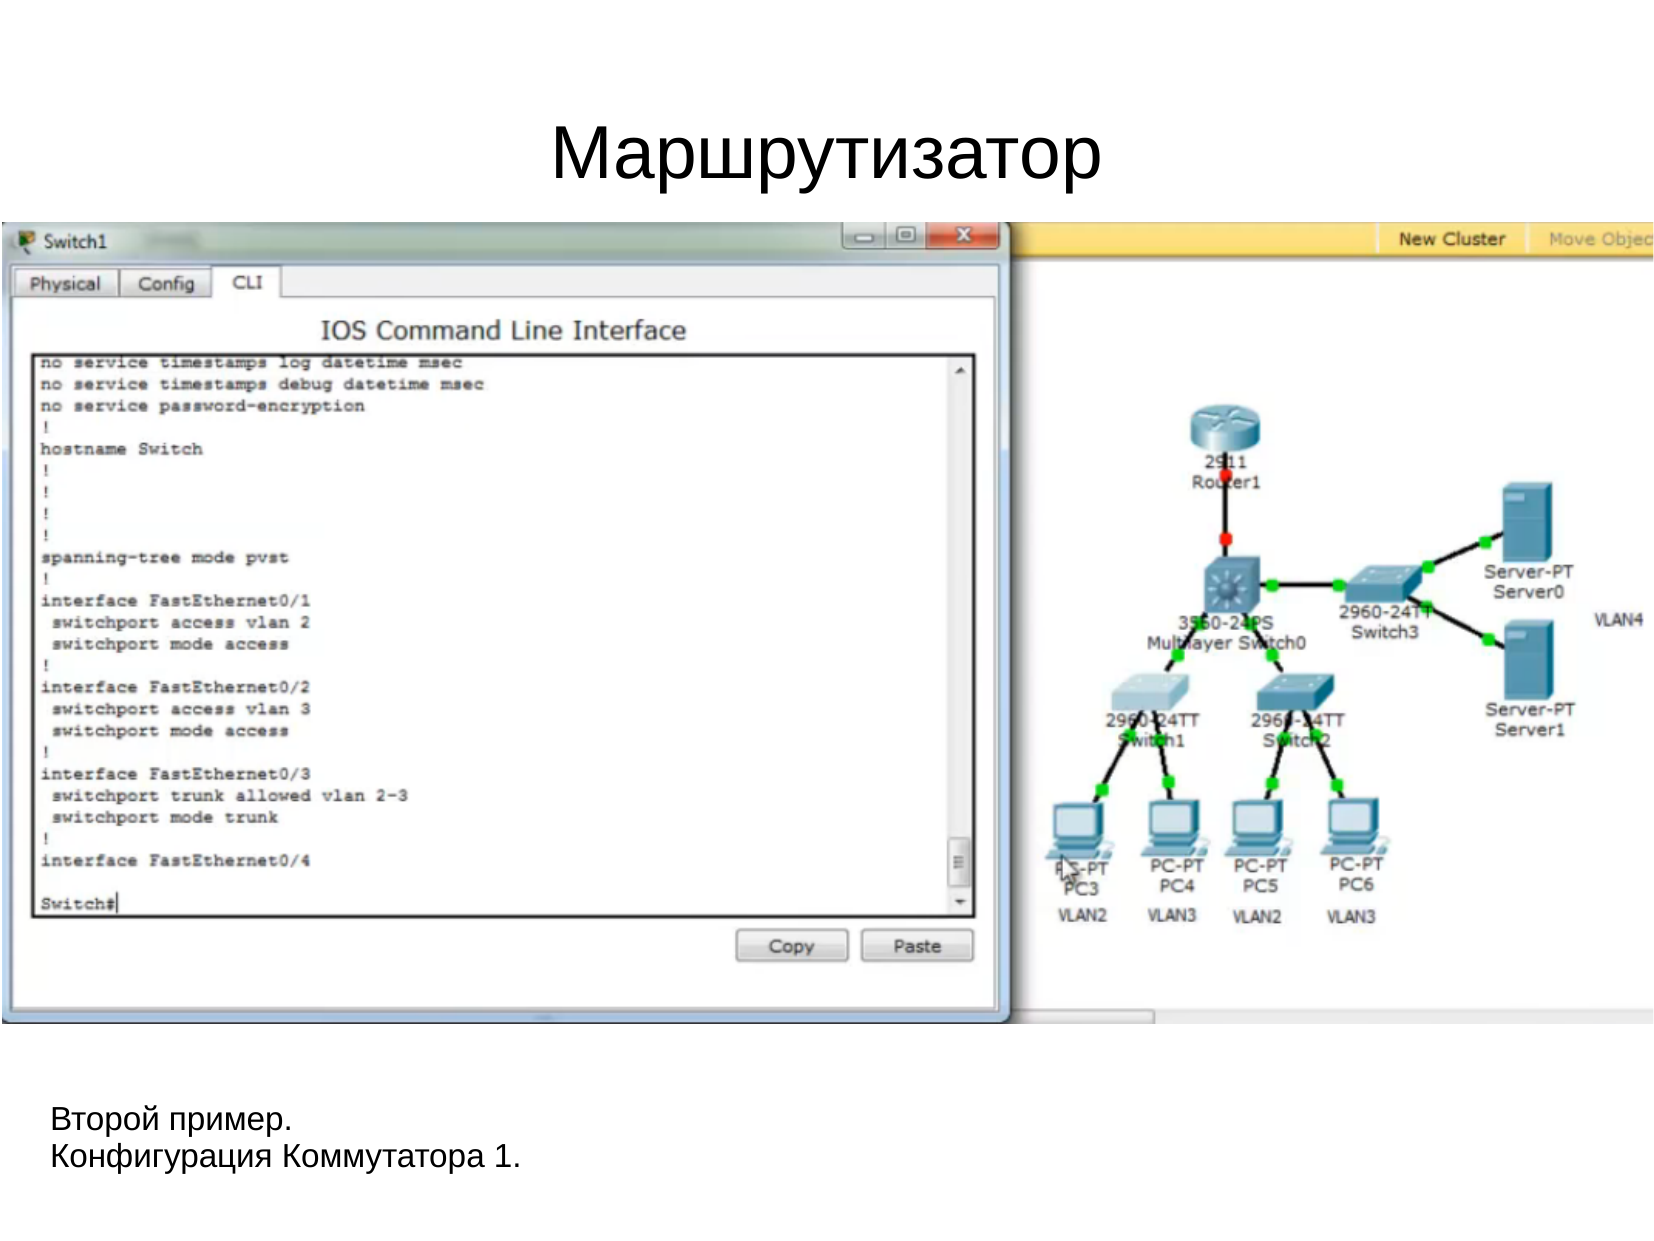

# Маршрутизатор
Второй пример.
Конфигурация Коммутатора 1.